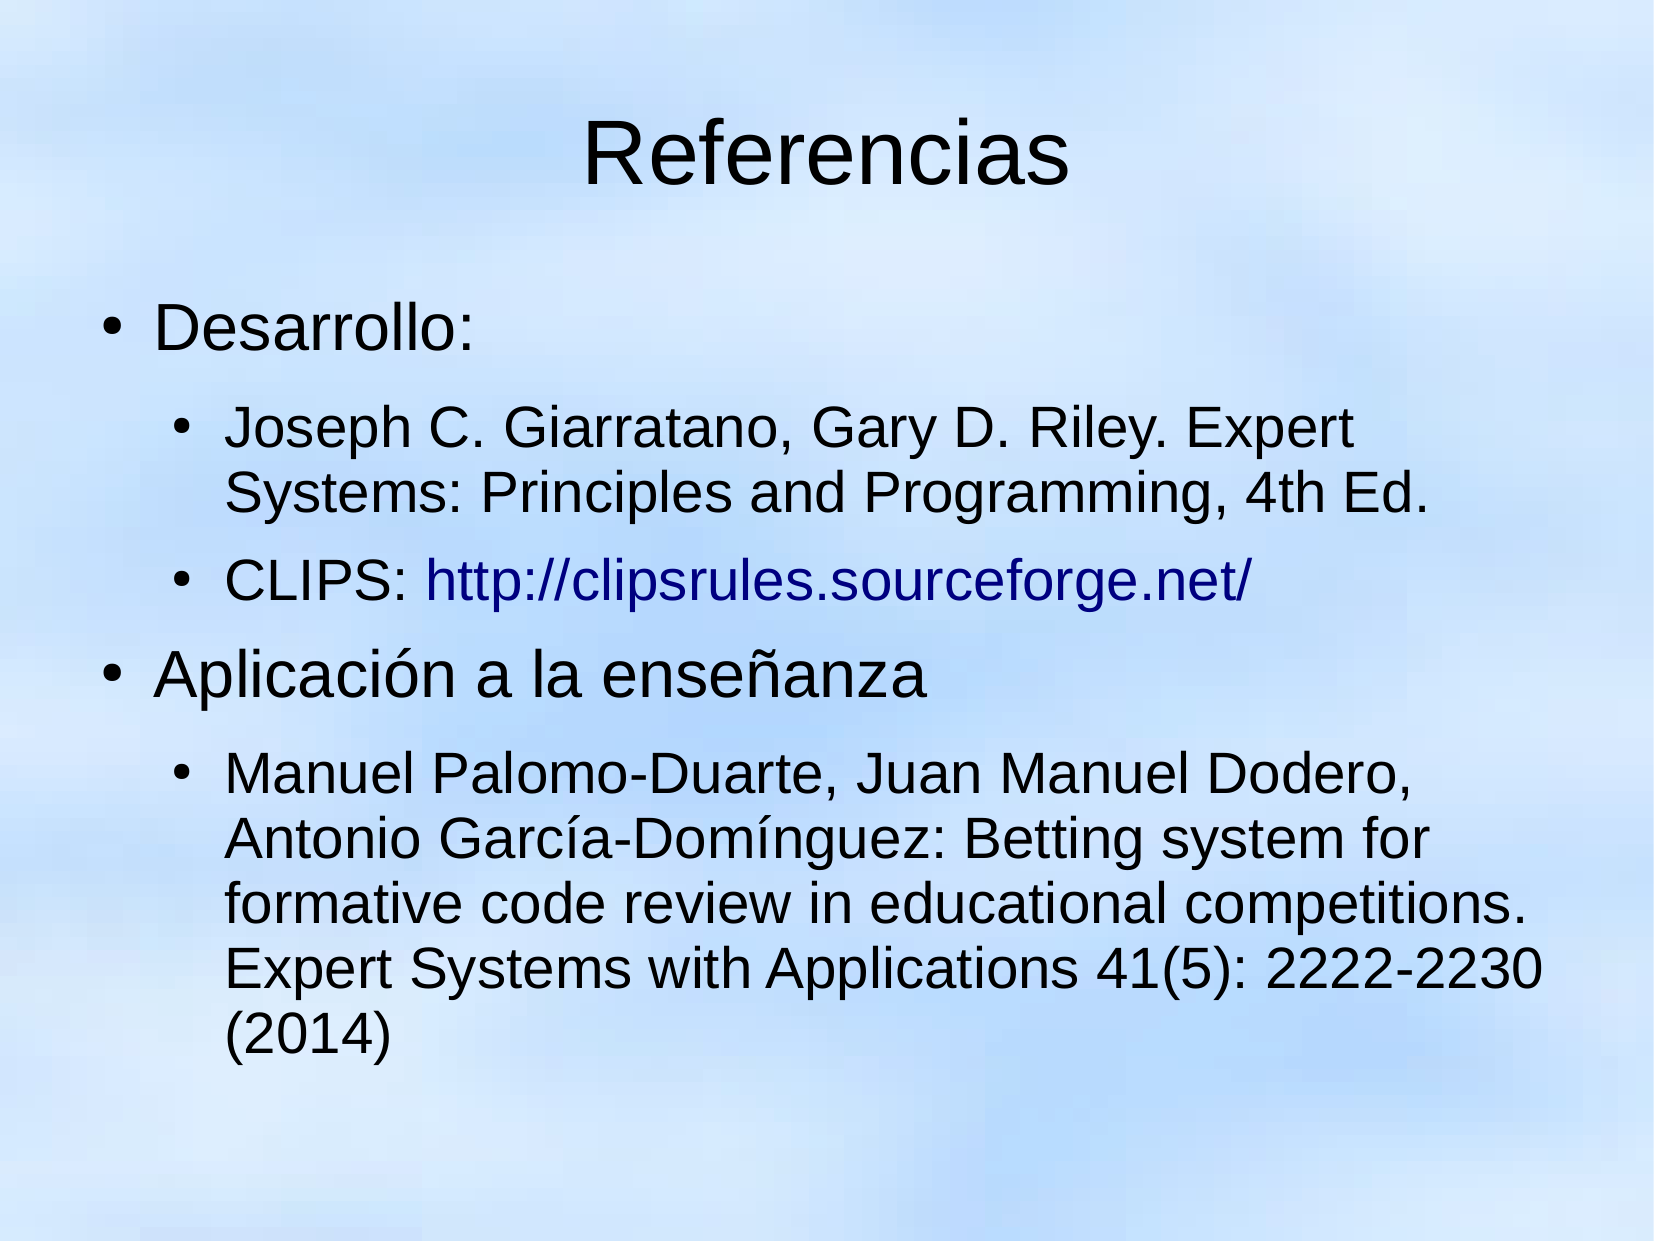

# Referencias
Desarrollo:
Joseph C. Giarratano, Gary D. Riley. Expert Systems: Principles and Programming, 4th Ed.
CLIPS: http://clipsrules.sourceforge.net/
Aplicación a la enseñanza
Manuel Palomo-Duarte, Juan Manuel Dodero, Antonio García-Domínguez: Betting system for formative code review in educational competitions. Expert Systems with Applications 41(5): 2222-2230 (2014)